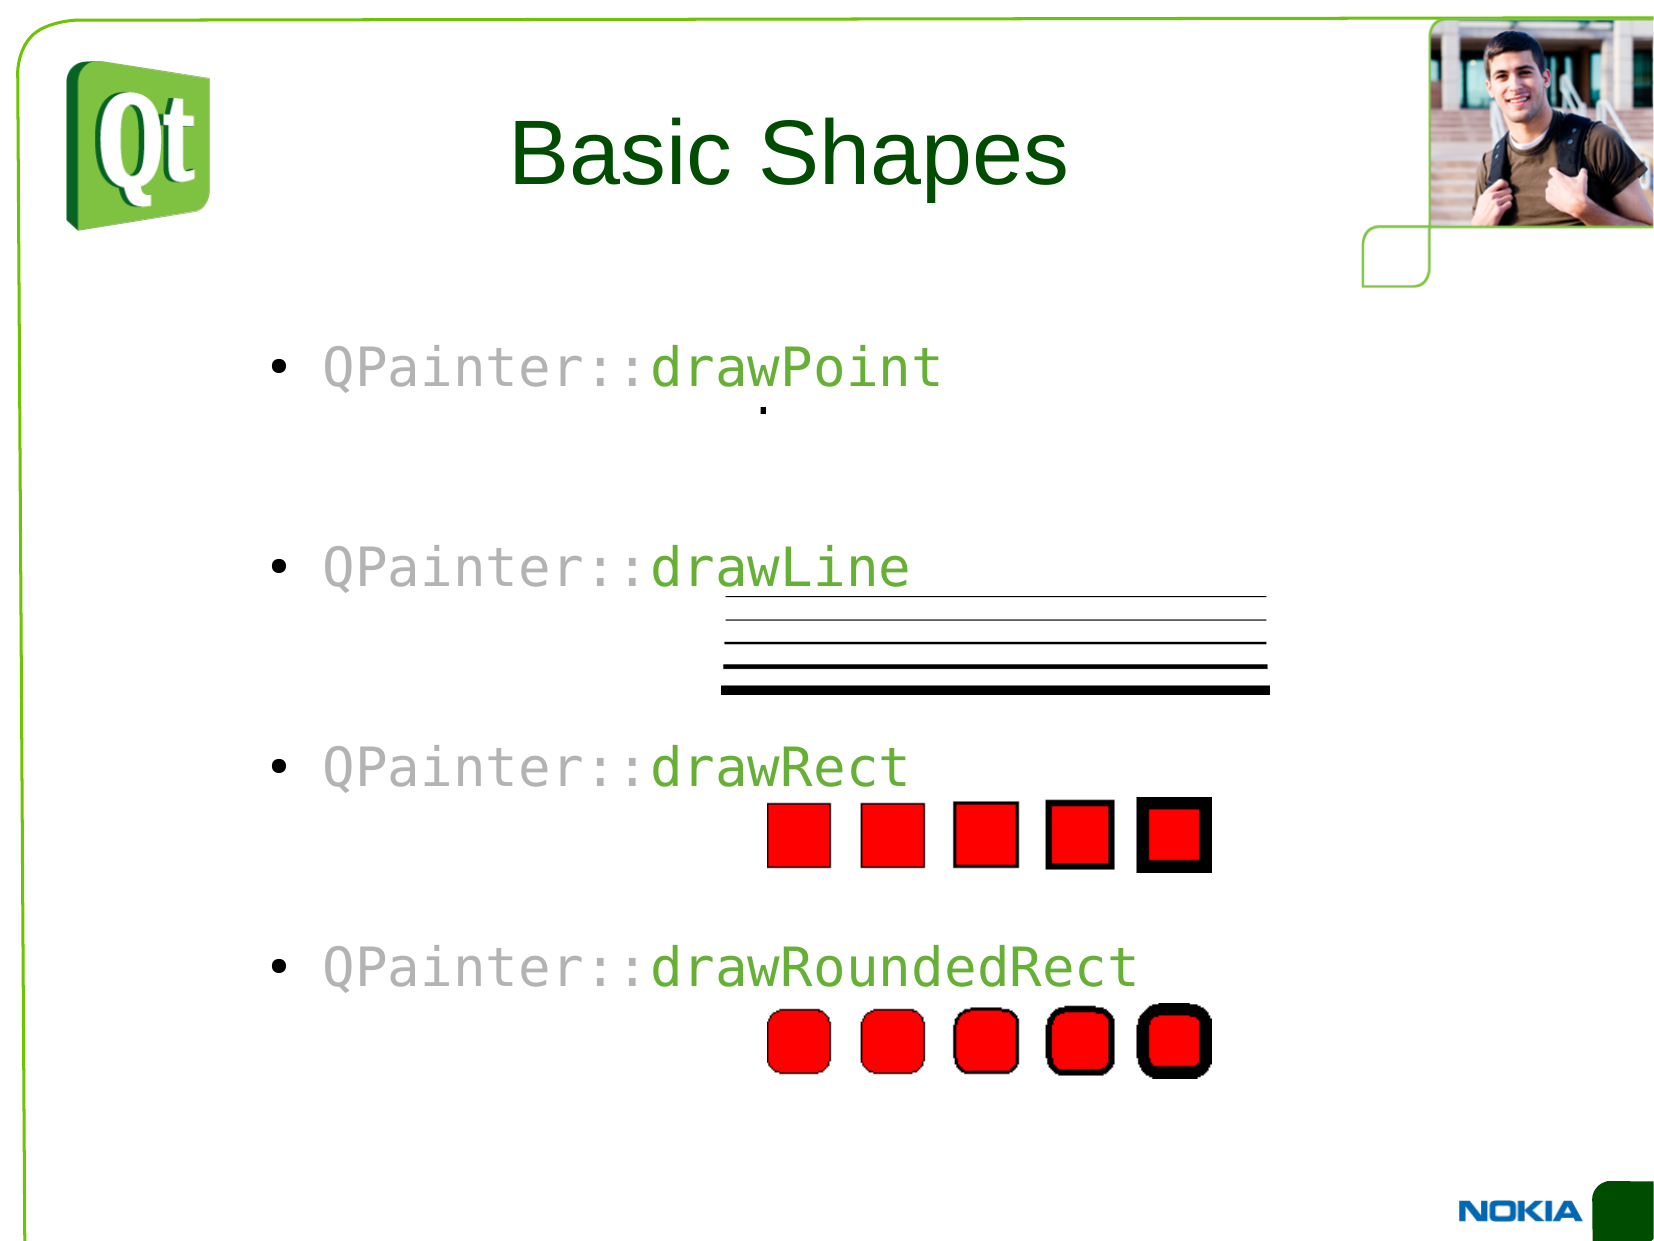

# Basic Shapes
QPainter::drawPoint
QPainter::drawLine
QPainter::drawRect
QPainter::drawRoundedRect